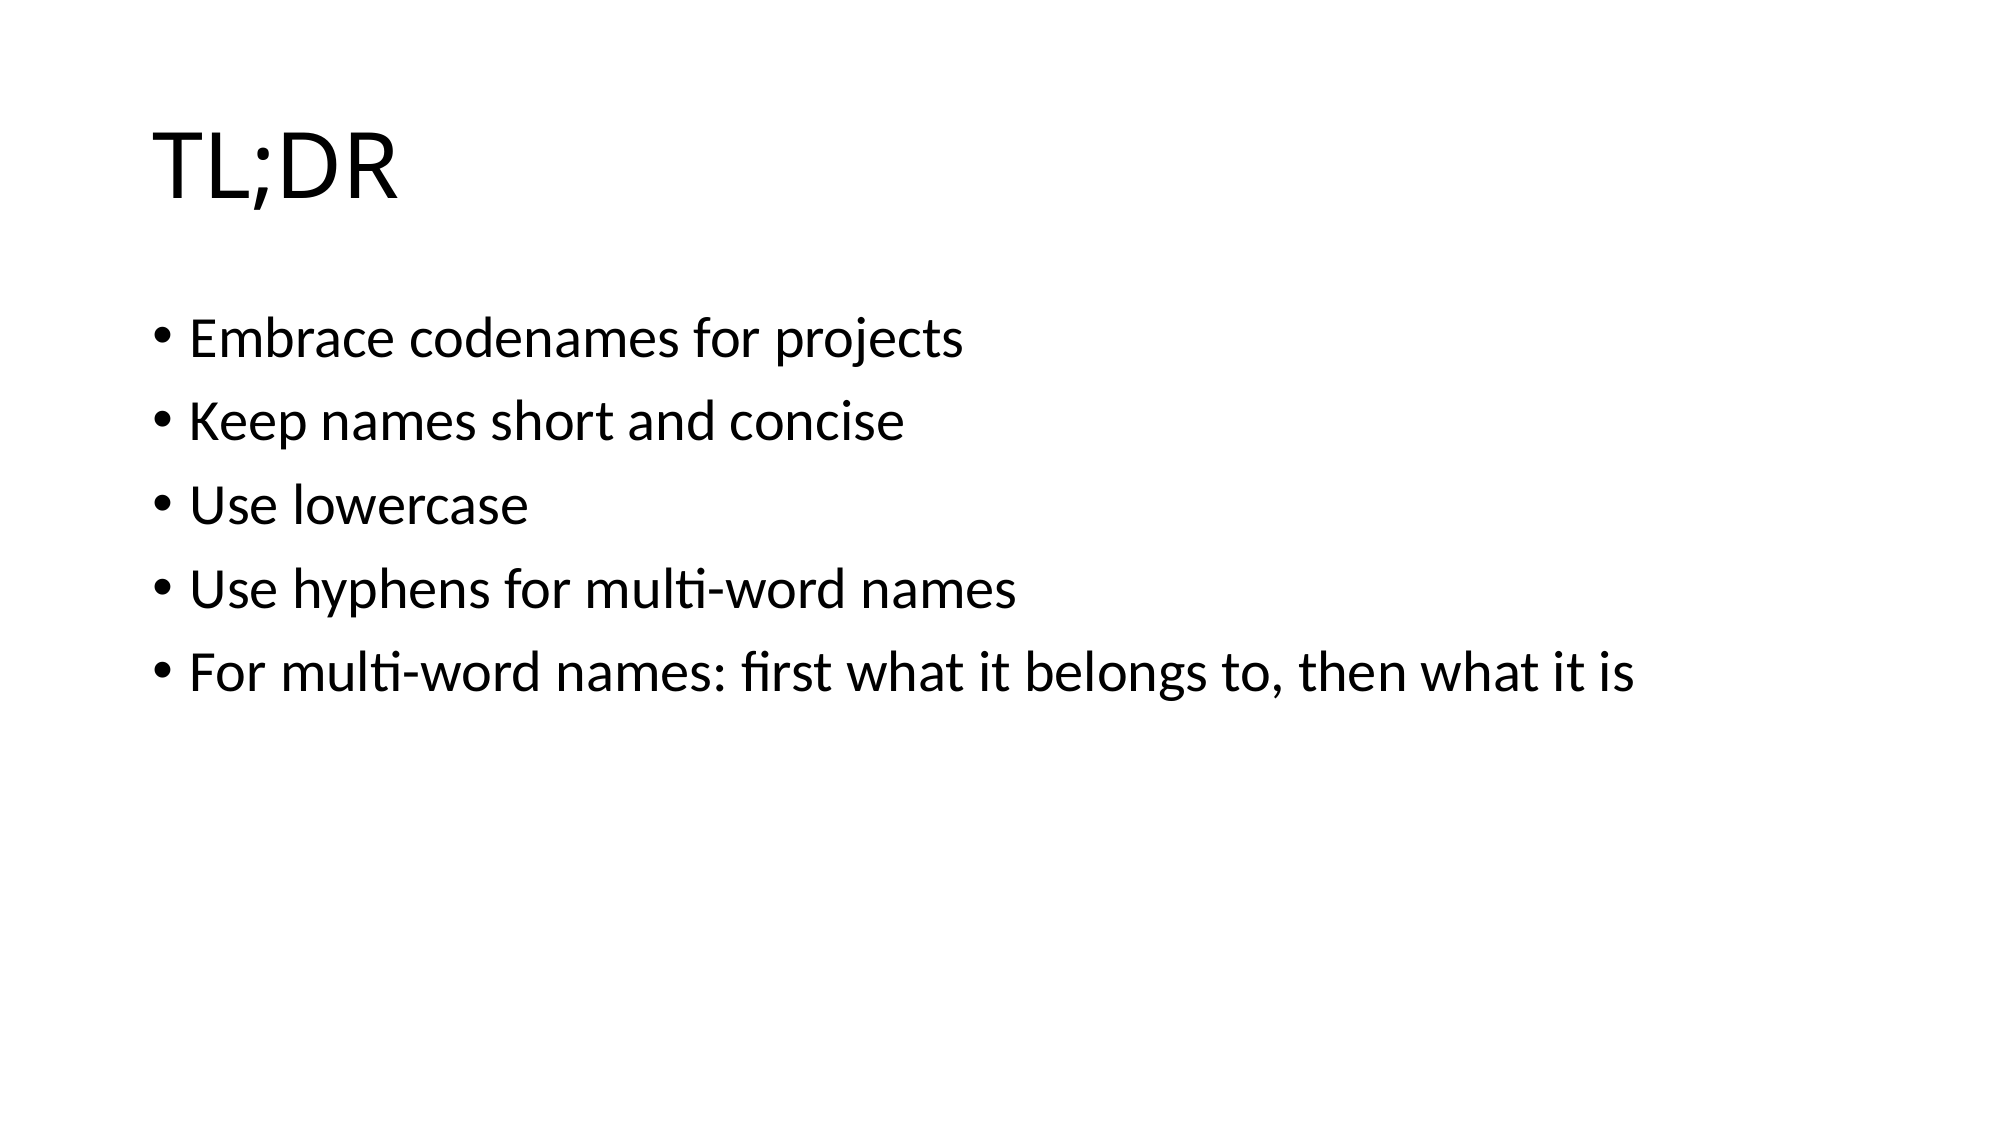

# TL;DR
Embrace codenames for projects
Keep names short and concise
Use lowercase
Use hyphens for multi-word names
For multi-word names: first what it belongs to, then what it is